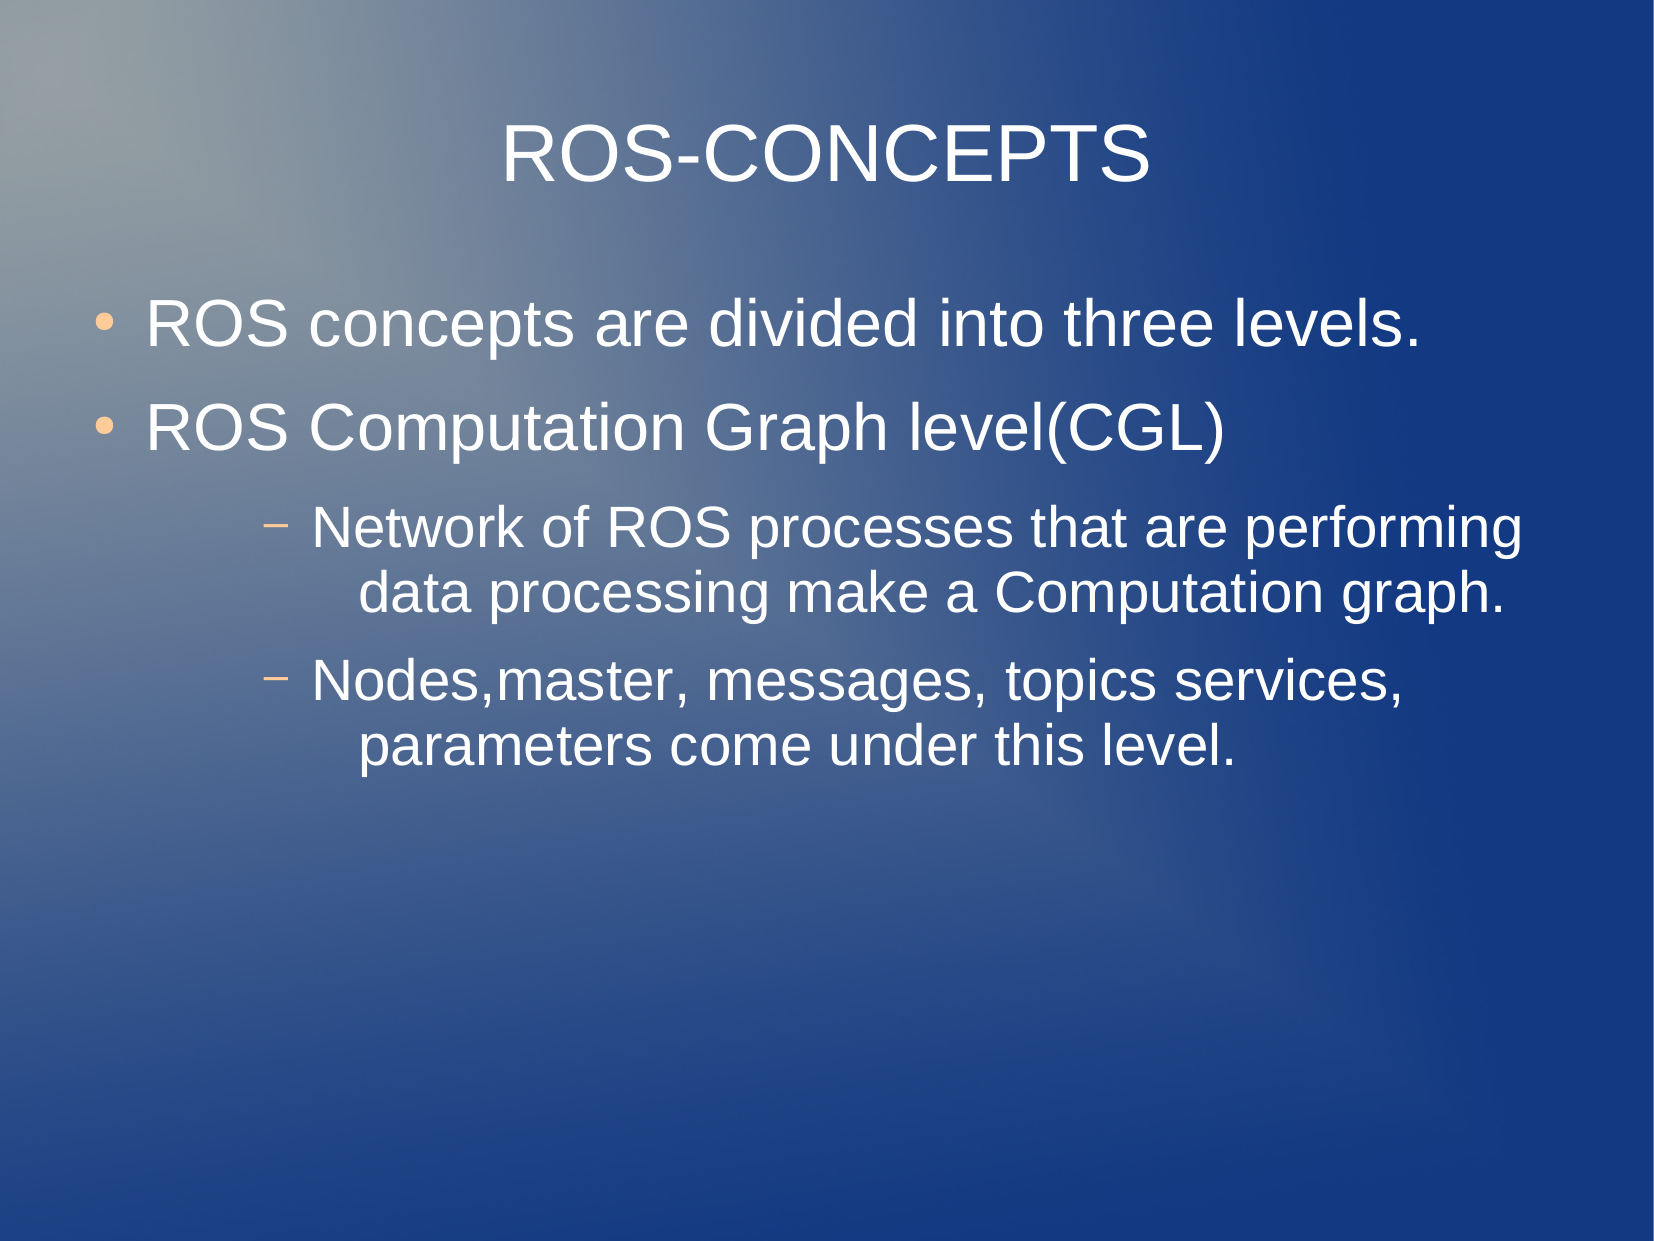

# ROS-CONCEPTS
ROS concepts are divided into three levels.
ROS Computation Graph level(CGL)
Network of ROS processes that are performing data processing make a Computation graph.
Nodes,master, messages, topics services, parameters come under this level.